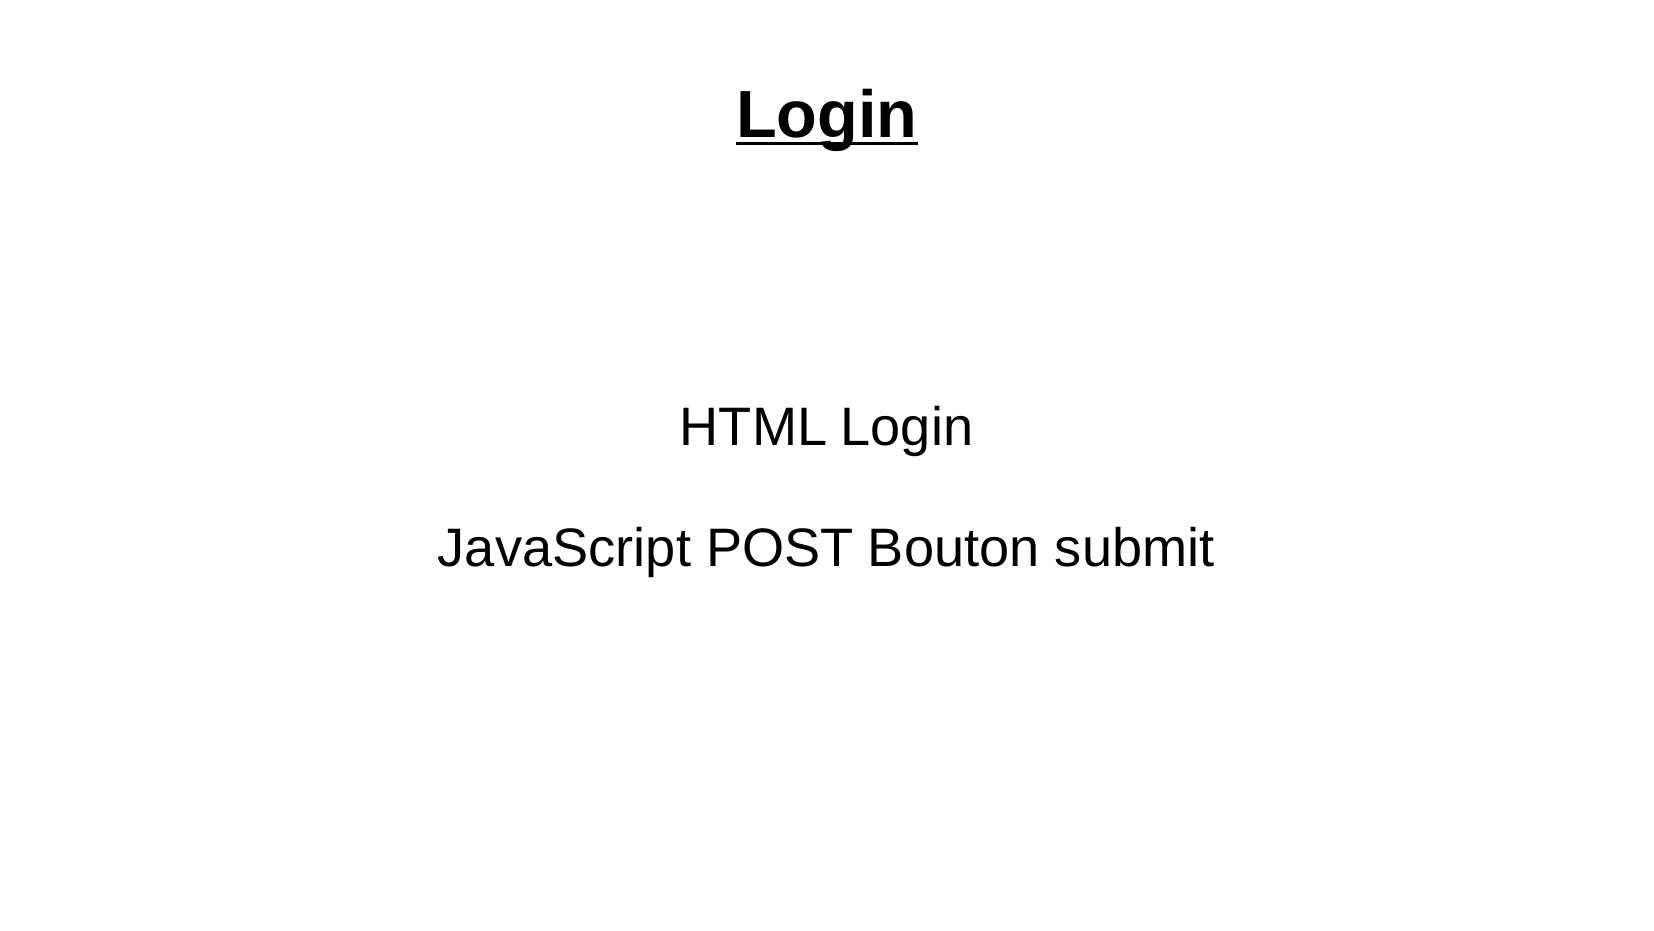

# Login
HTML Login
JavaScript POST Bouton submit